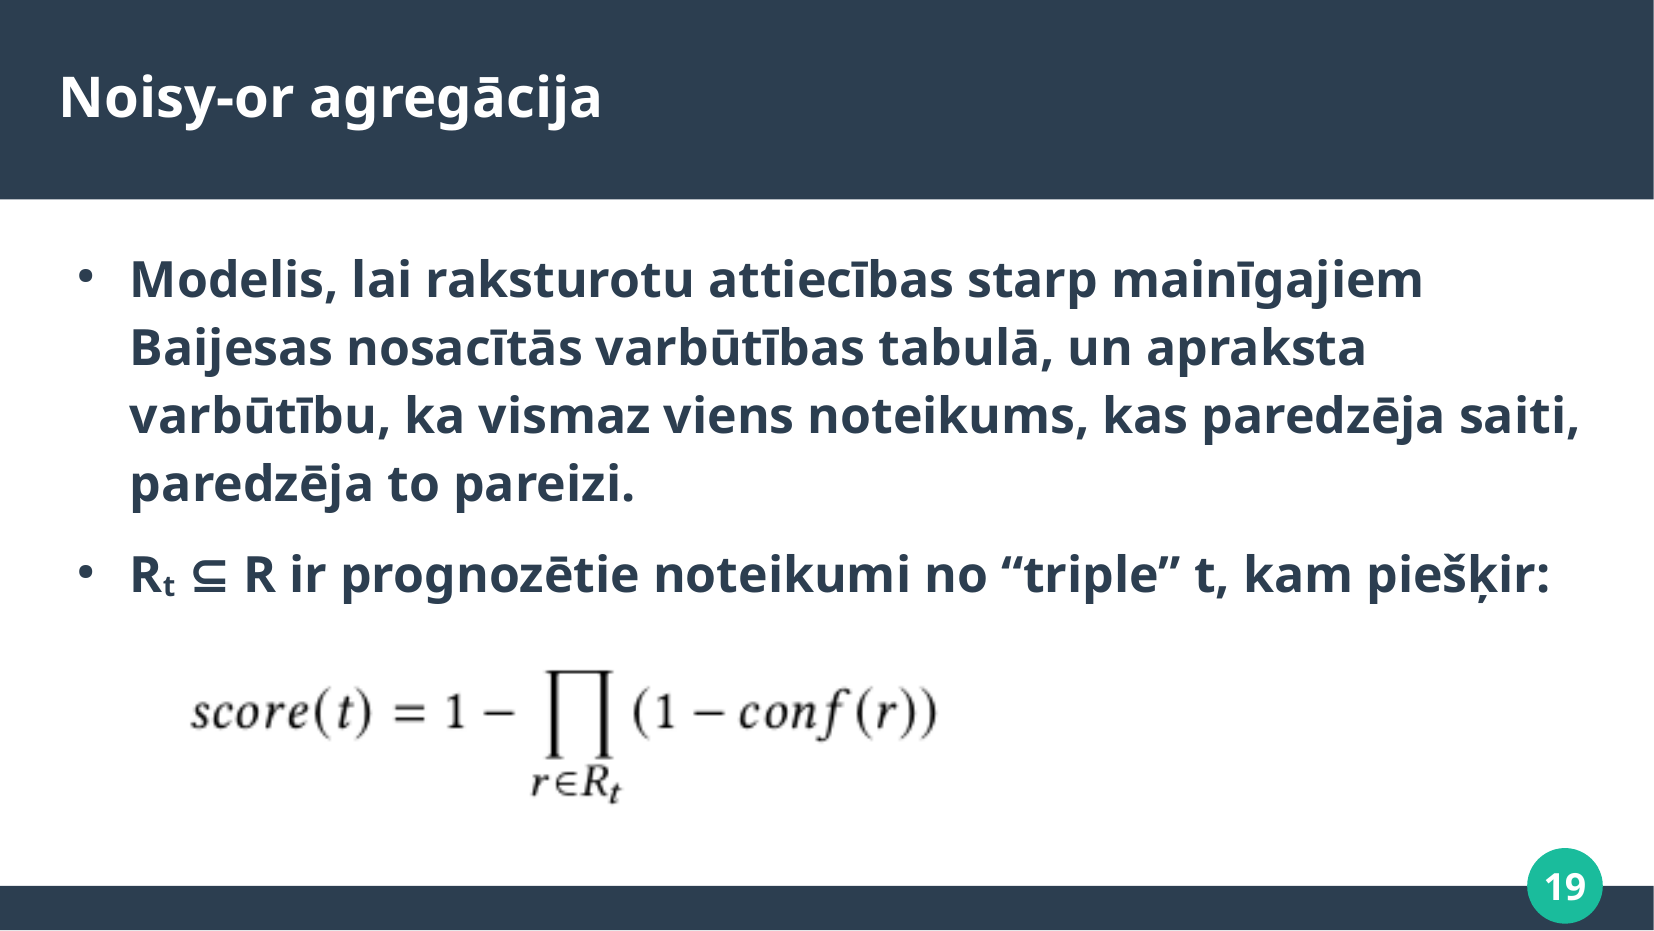

# Noisy-or agregācija
Modelis, lai raksturotu attiecības starp mainīgajiem Baijesas nosacītās varbūtības tabulā, un apraksta varbūtību, ka vismaz viens noteikums, kas paredzēja saiti, paredzēja to pareizi.
Rt ⊆ R ir prognozētie noteikumi no “triple” t, kam piešķir: